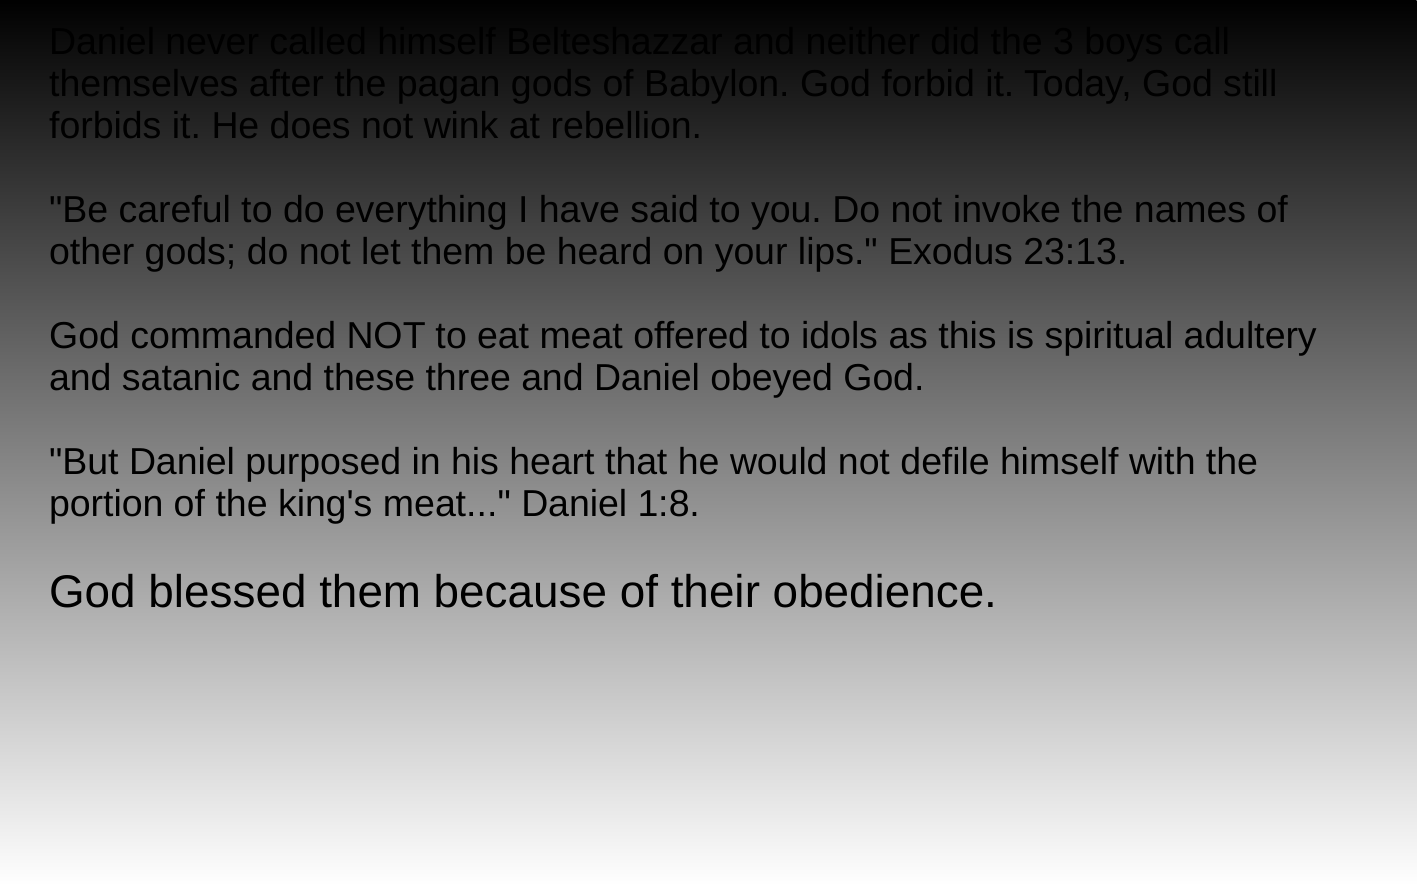

Daniel never called himself Belteshazzar and neither did the 3 boys call themselves after the pagan gods of Babylon. God forbid it. Today, God still forbids it. He does not wink at rebellion.
"Be careful to do everything I have said to you. Do not invoke the names of other gods; do not let them be heard on your lips." Exodus 23:13.
God commanded NOT to eat meat offered to idols as this is spiritual adultery and satanic and these three and Daniel obeyed God.
"But Daniel purposed in his heart that he would not defile himself with the portion of the king's meat..." Daniel 1:8.
God blessed them because of their obedience.